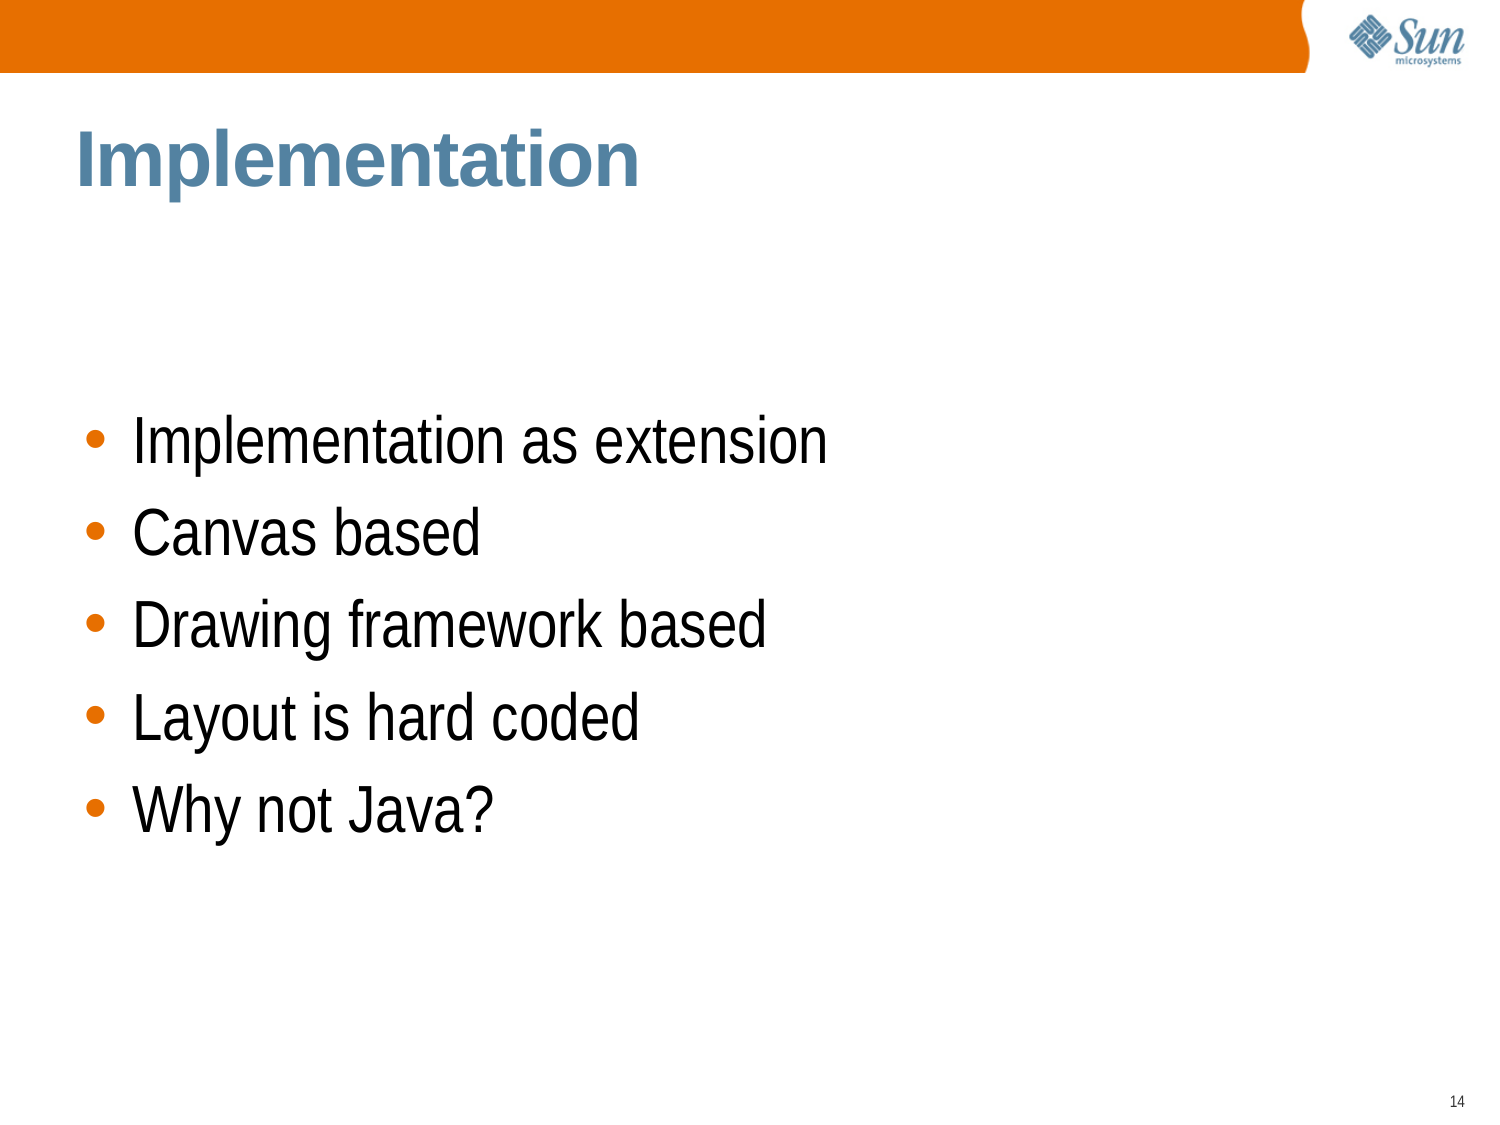

# Implementation
Implementation as extension
Canvas based
Drawing framework based
Layout is hard coded
Why not Java?